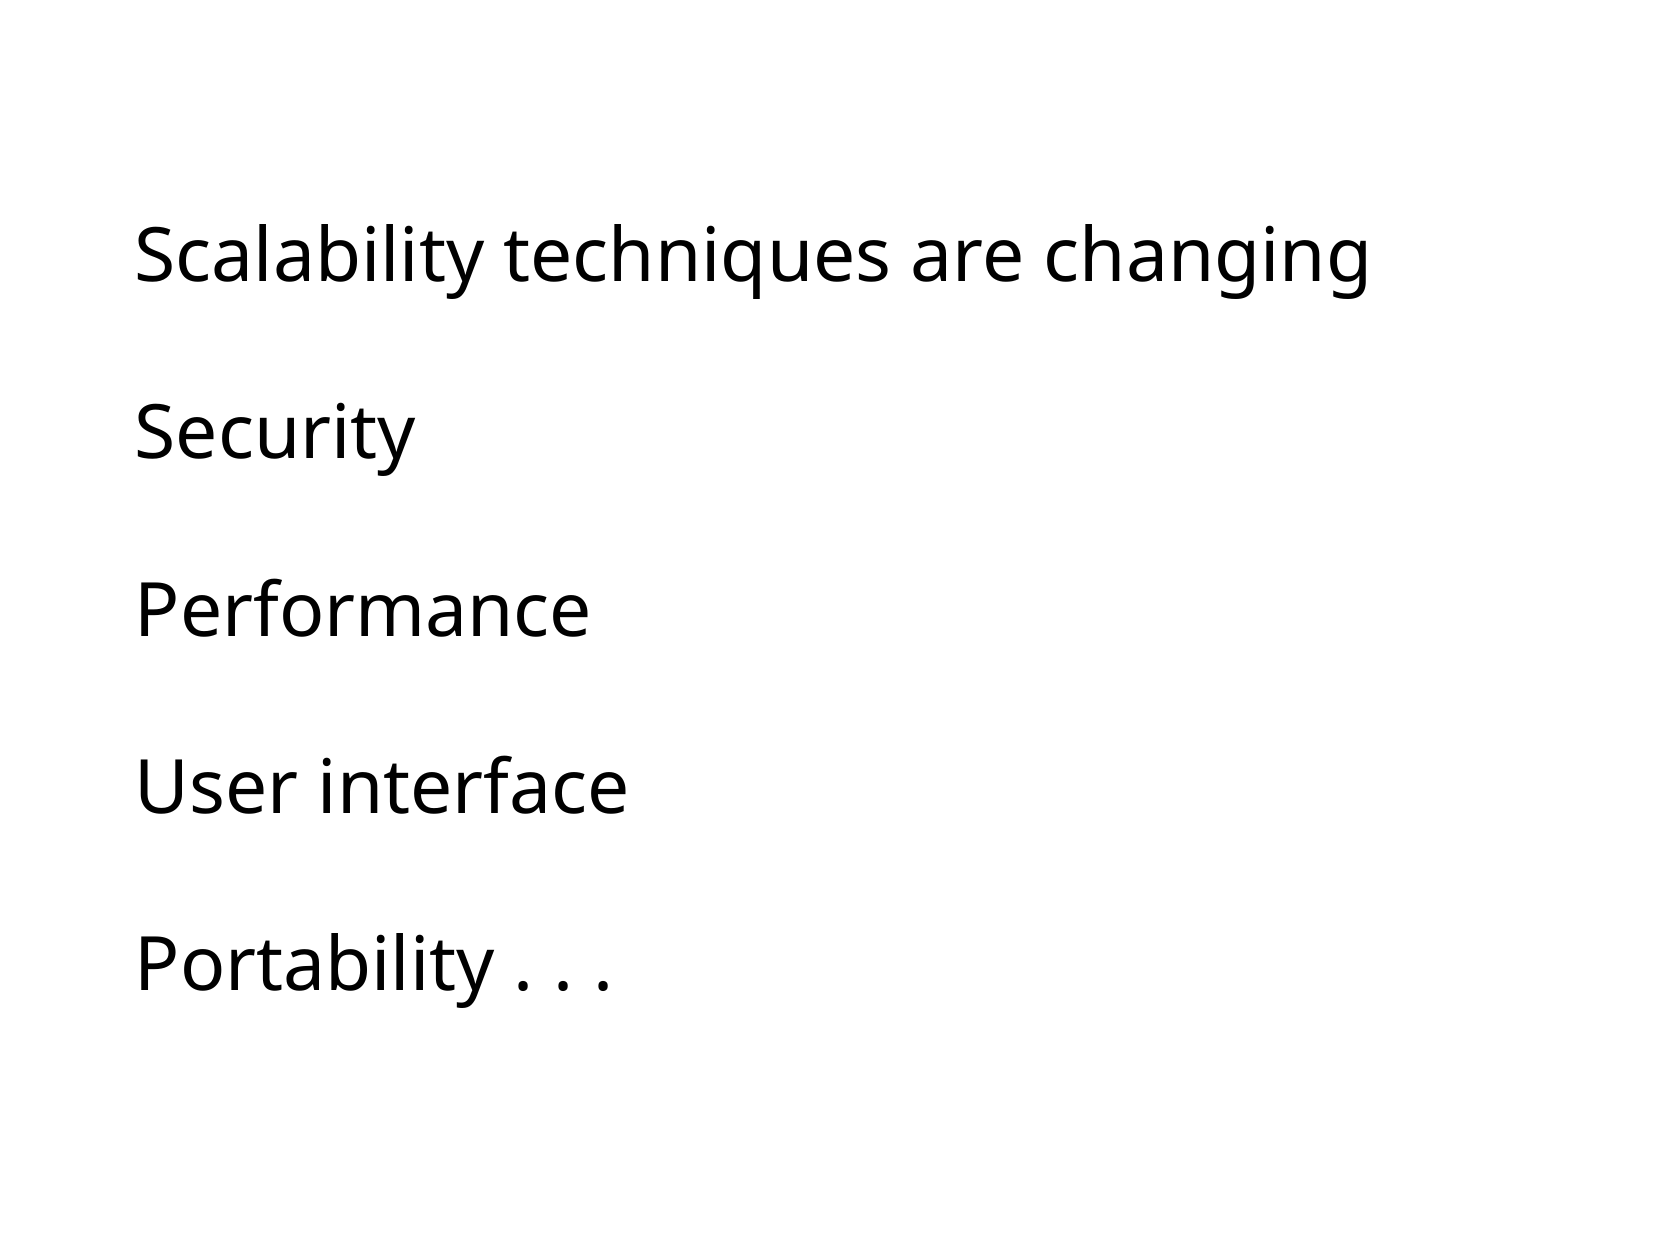

Scalability techniques are changing
Security
Performance
User interface
Portability . . .